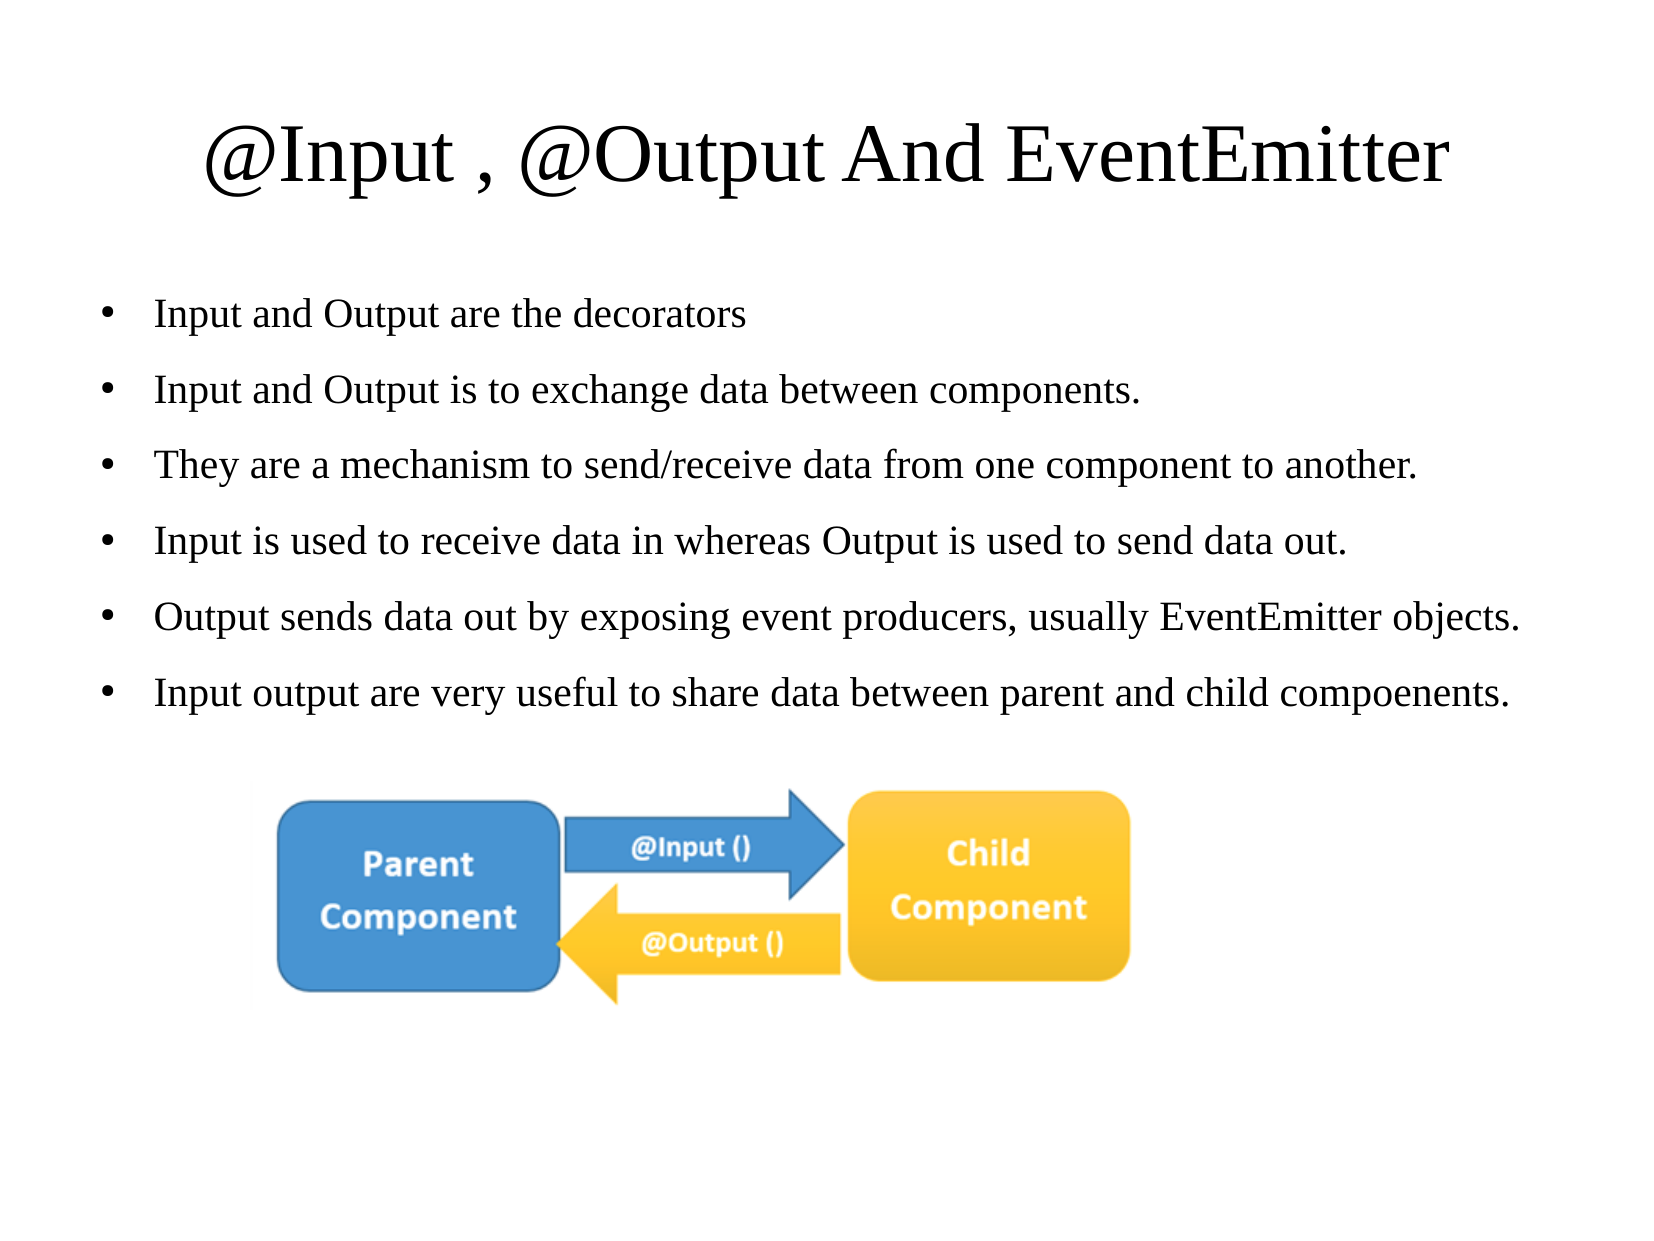

# @Input , @Output And EventEmitter
Input and Output are the decorators
Input and Output is to exchange data between components.
They are a mechanism to send/receive data from one component to another.
Input is used to receive data in whereas Output is used to send data out.
Output sends data out by exposing event producers, usually EventEmitter objects.
Input output are very useful to share data between parent and child compoenents.